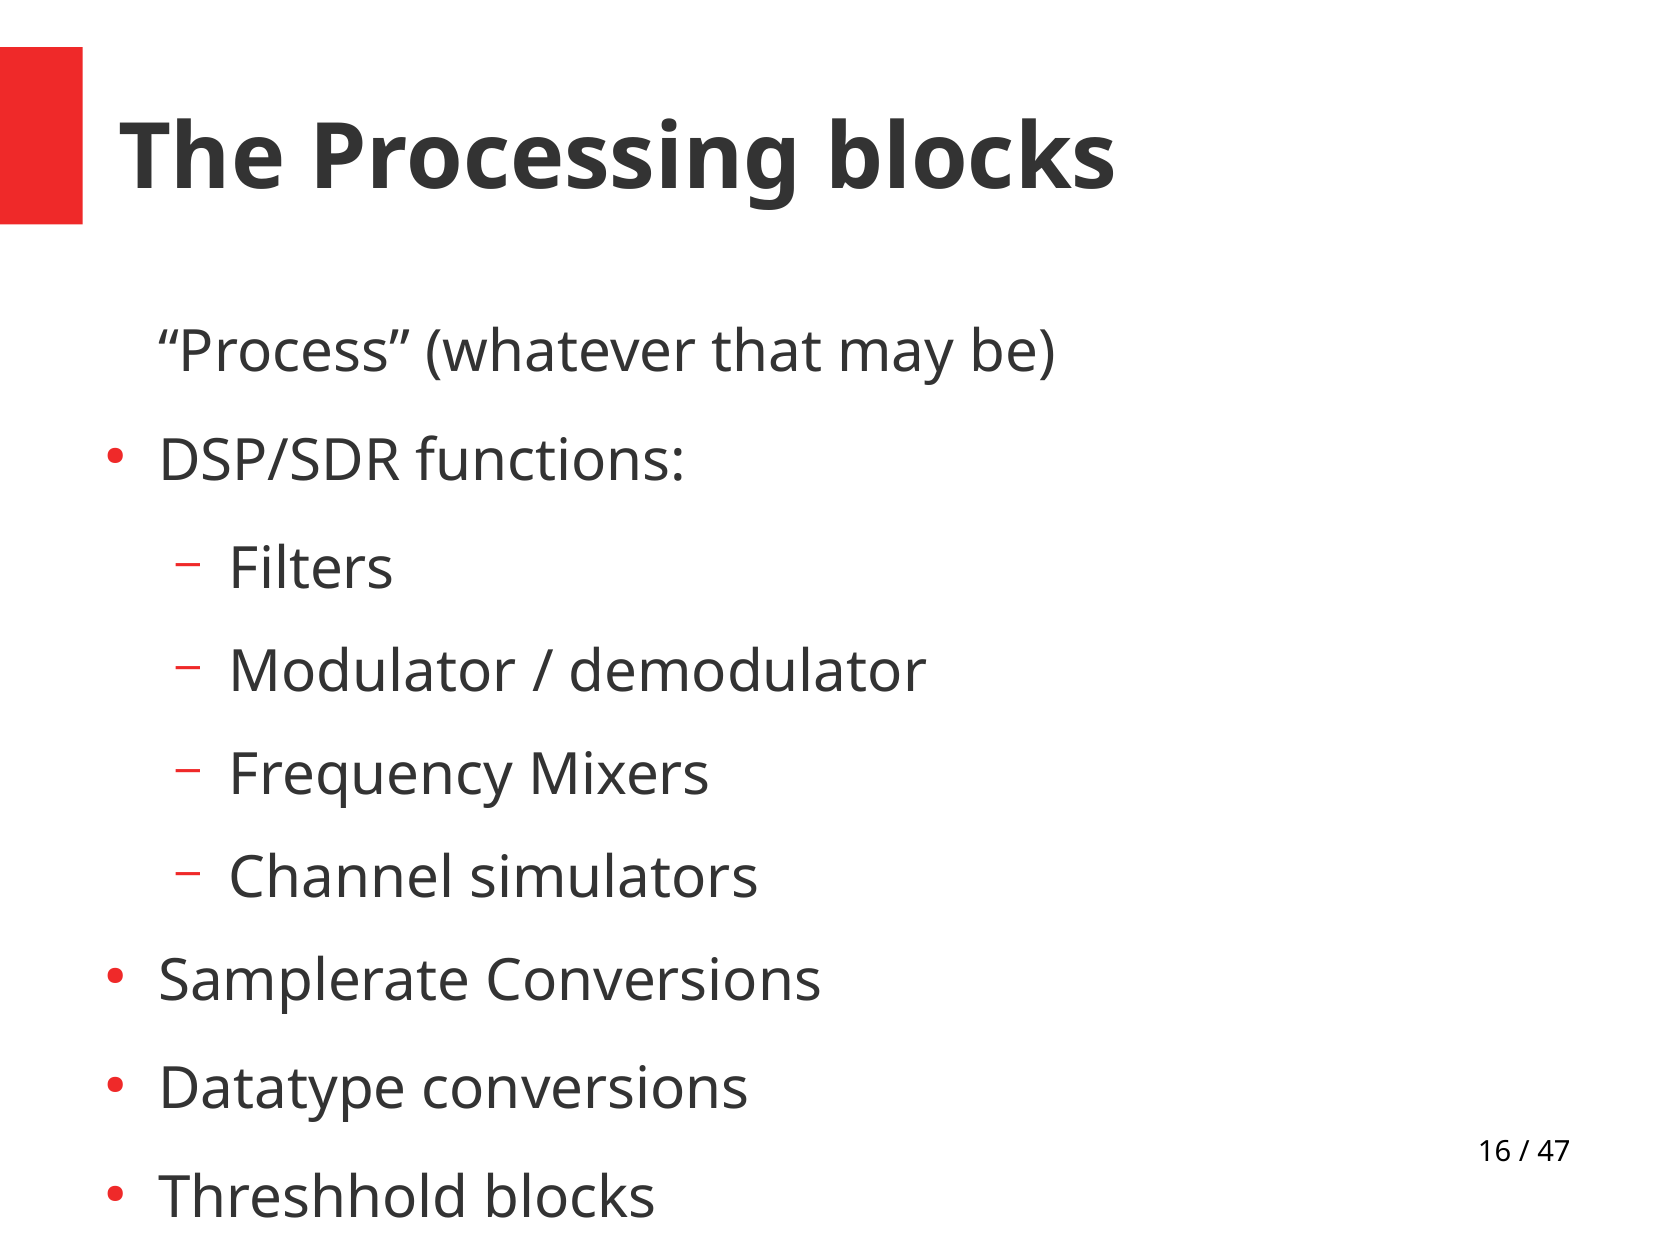

# The Processing blocks
“Process” (whatever that may be)
DSP/SDR functions:
Filters
Modulator / demodulator
Frequency Mixers
Channel simulators
Samplerate Conversions
Datatype conversions
Threshhold blocks
16